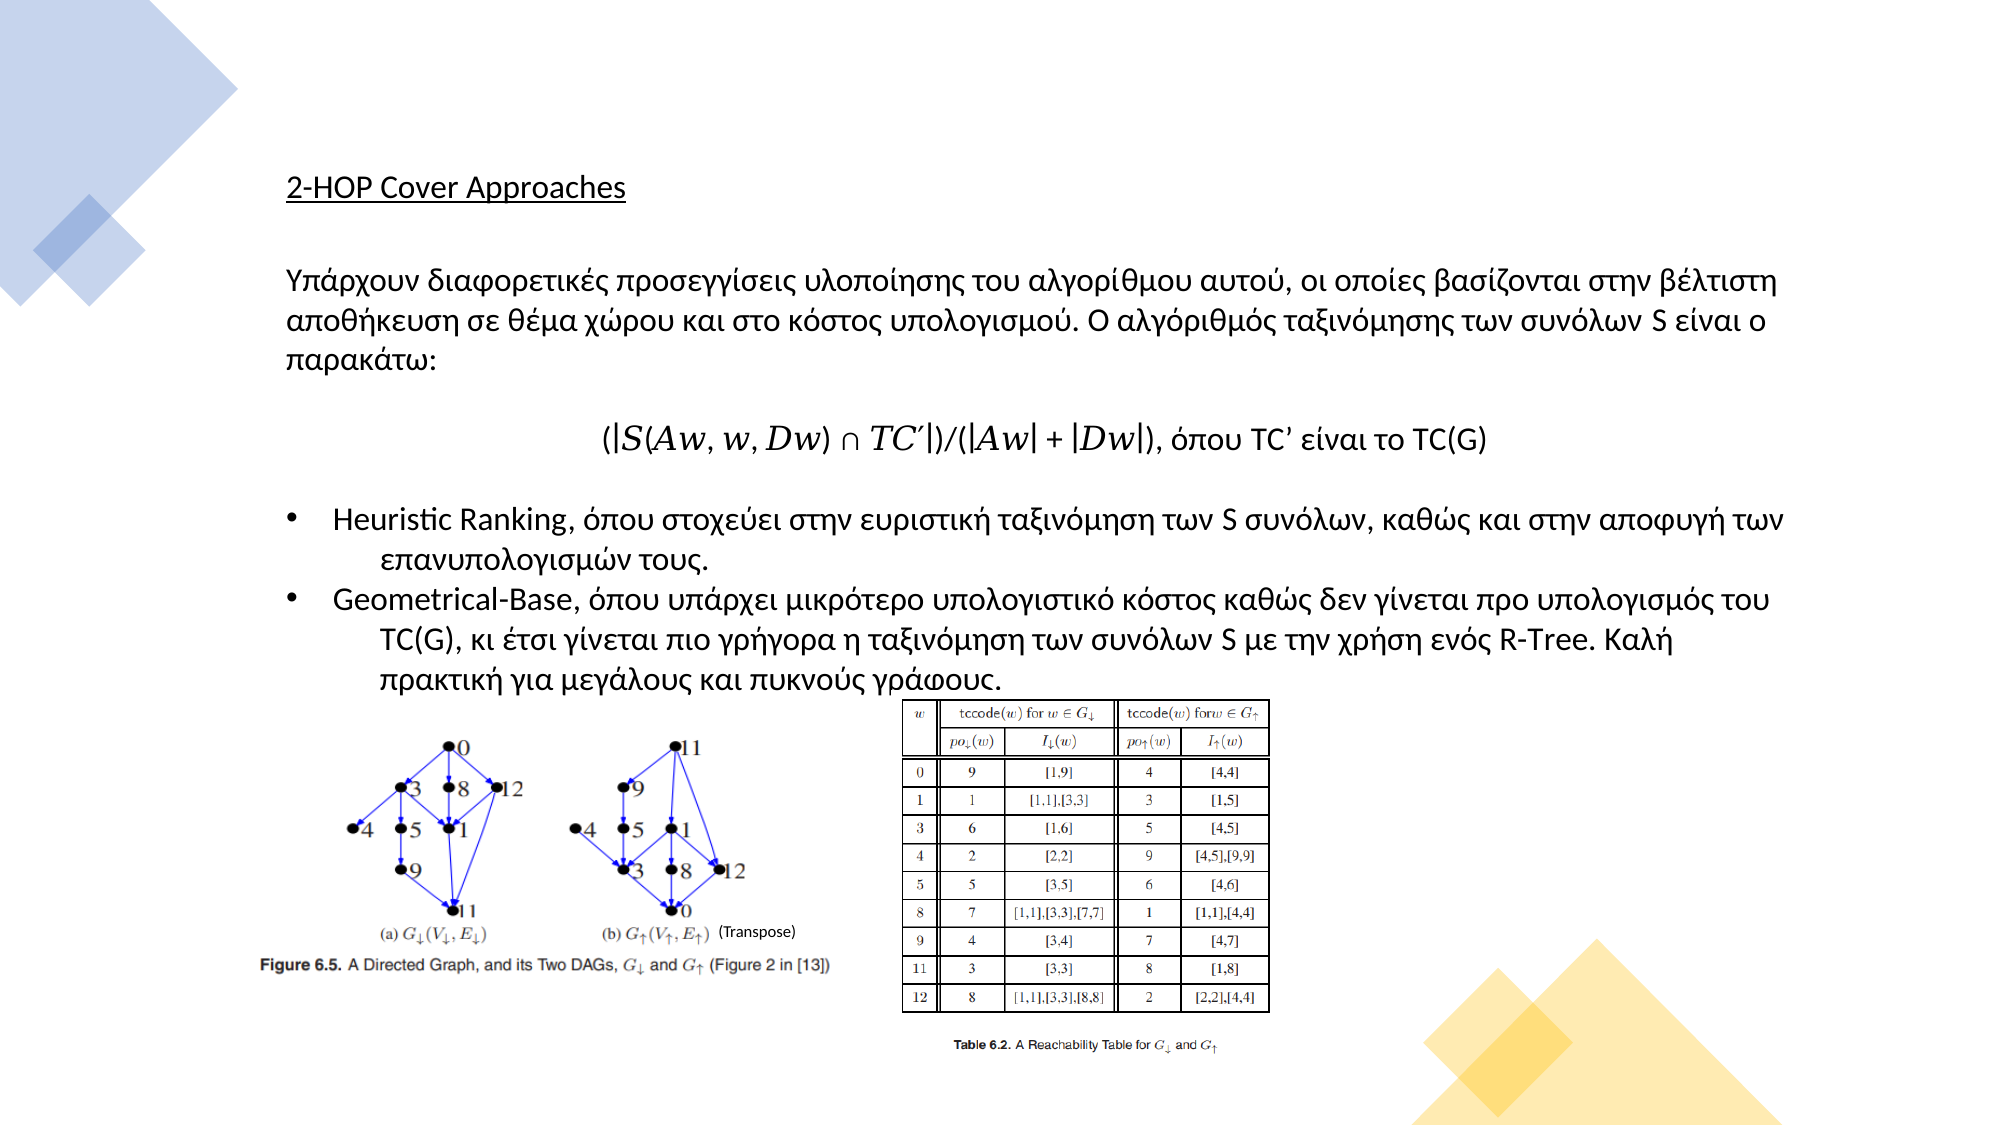

2-HOP Cover Approaches
Υπάρχουν διαφορετικές προσεγγίσεις υλοποίησης του αλγορίθμου αυτού, οι οποίες βασίζονται στην βέλτιστη αποθήκευση σε θέμα χώρου και στο κόστος υπολογισμού. Ο αλγόριθμός ταξινόμησης των συνόλων S είναι ο παρακάτω:
(∣𝑆(𝐴𝑤, 𝑤, 𝐷𝑤) ∩ 𝑇𝐶′∣)/(∣𝐴𝑤∣ + ∣𝐷𝑤∣), όπου TC’ είναι το TC(G)
Heuristic Ranking, όπου στοχεύει στην ευριστική ταξινόμηση των S συνόλων, καθώς και στην αποφυγή των επανυπολογισμών τους.
Geometrical-Base, όπου υπάρχει μικρότερο υπολογιστικό κόστος καθώς δεν γίνεται προ υπολογισμός του TC(G), κι έτσι γίνεται πιο γρήγορα η ταξινόμηση των συνόλων S με την χρήση ενός R-Tree. Καλή πρακτική για μεγάλους και πυκνούς γράφους.
(Transpose)